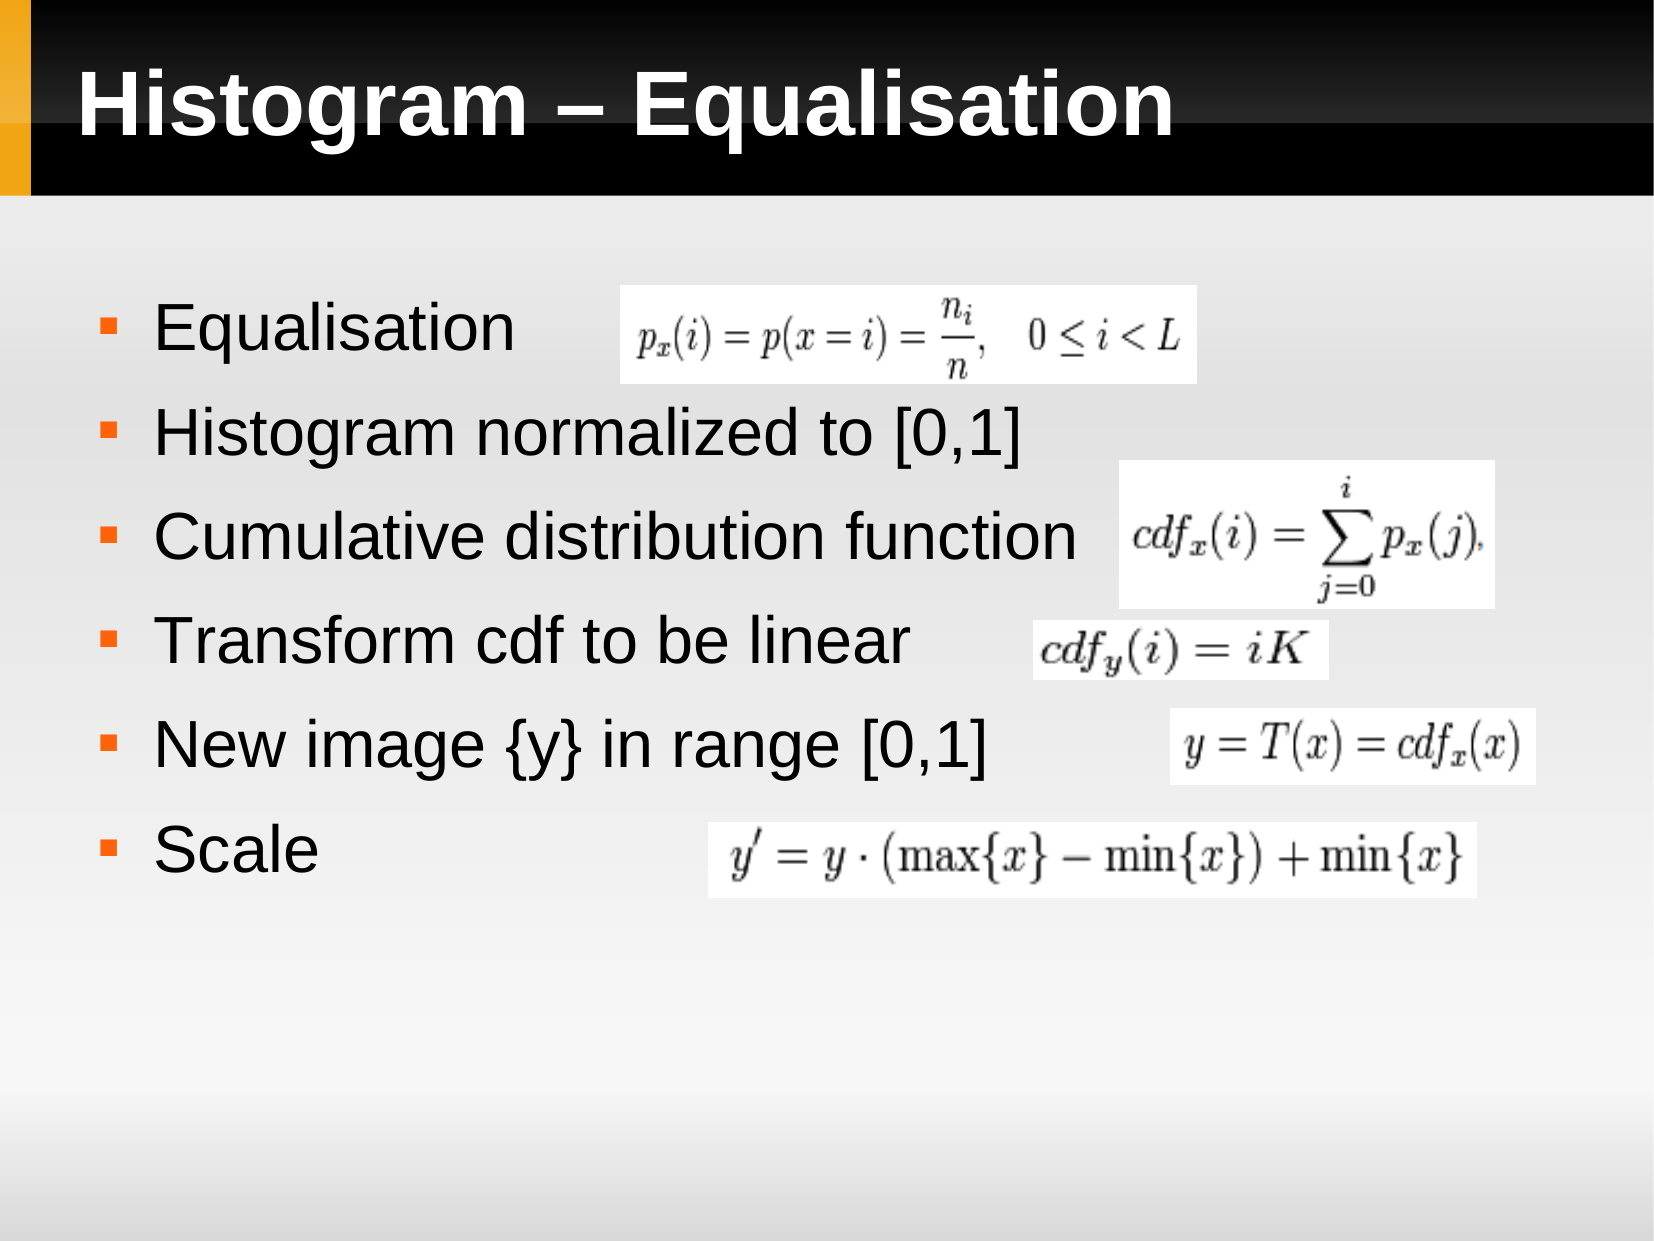

# Histogram – Equalisation
Equalisation
Histogram normalized to [0,1]
Cumulative distribution function
Transform cdf to be linear
New image {y} in range [0,1]
Scale